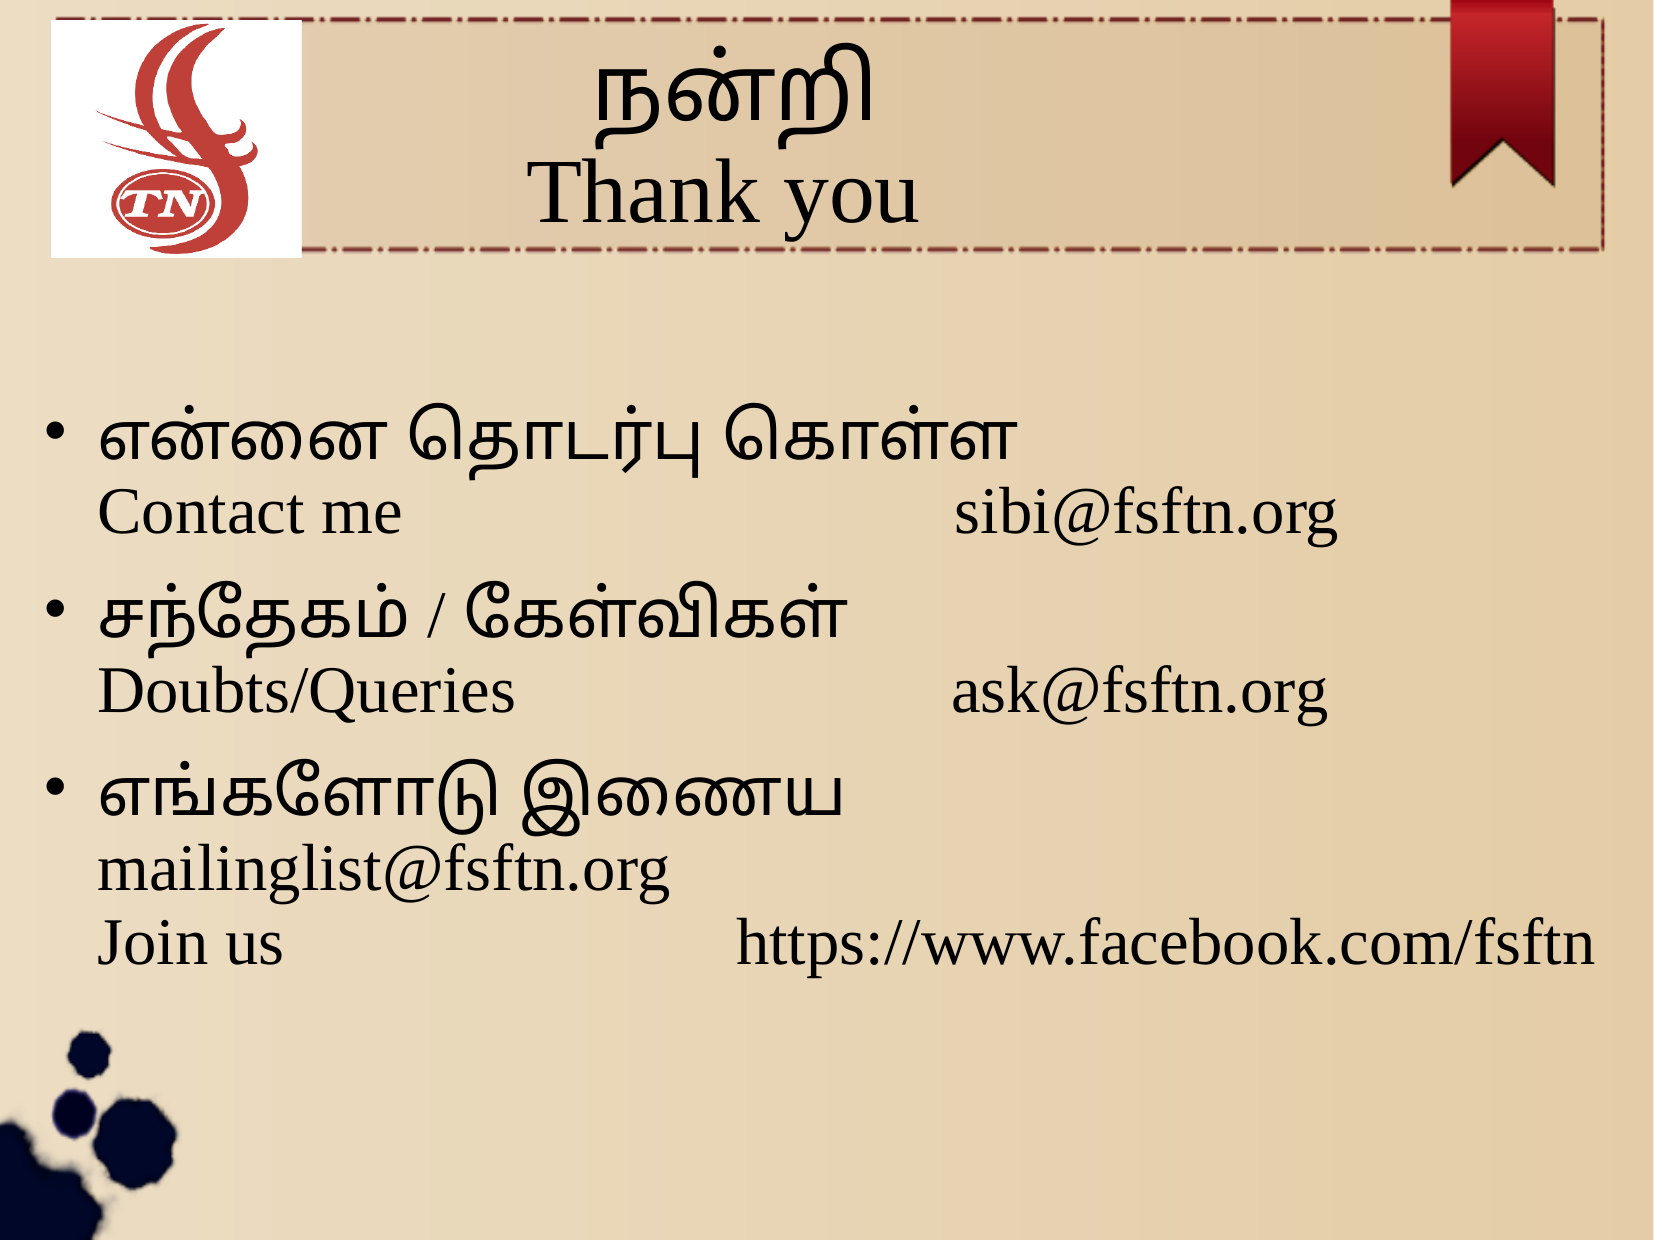

# நன்றி Thank you
என்னை தொடர்பு கொள்ள
Contact me sibi@fsftn.org
சந்தேகம் / கேள்விகள்
Doubts/Queries ask@fsftn.org
எங்களோடு இணைய mailinglist@fsftn.org
Join us https://www.facebook.com/fsftn